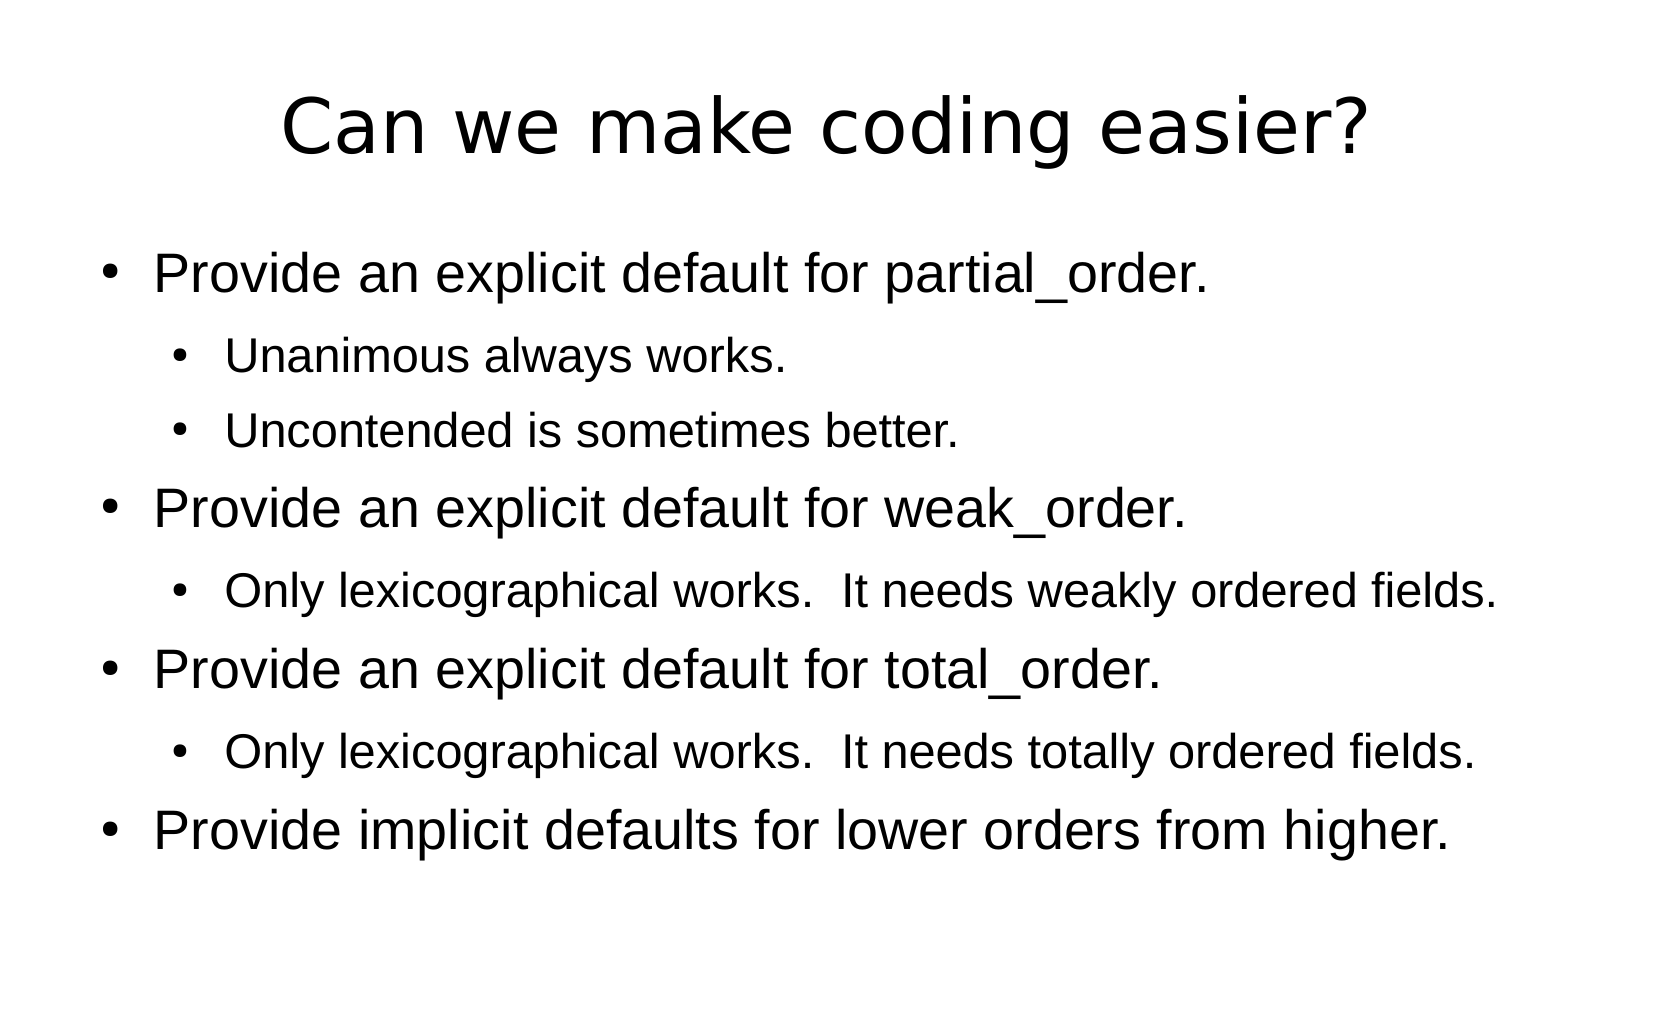

# Can we make coding easier?
Provide an explicit default for partial_order.
Unanimous always works.
Uncontended is sometimes better.
Provide an explicit default for weak_order.
Only lexicographical works. It needs weakly ordered fields.
Provide an explicit default for total_order.
Only lexicographical works. It needs totally ordered fields.
Provide implicit defaults for lower orders from higher.